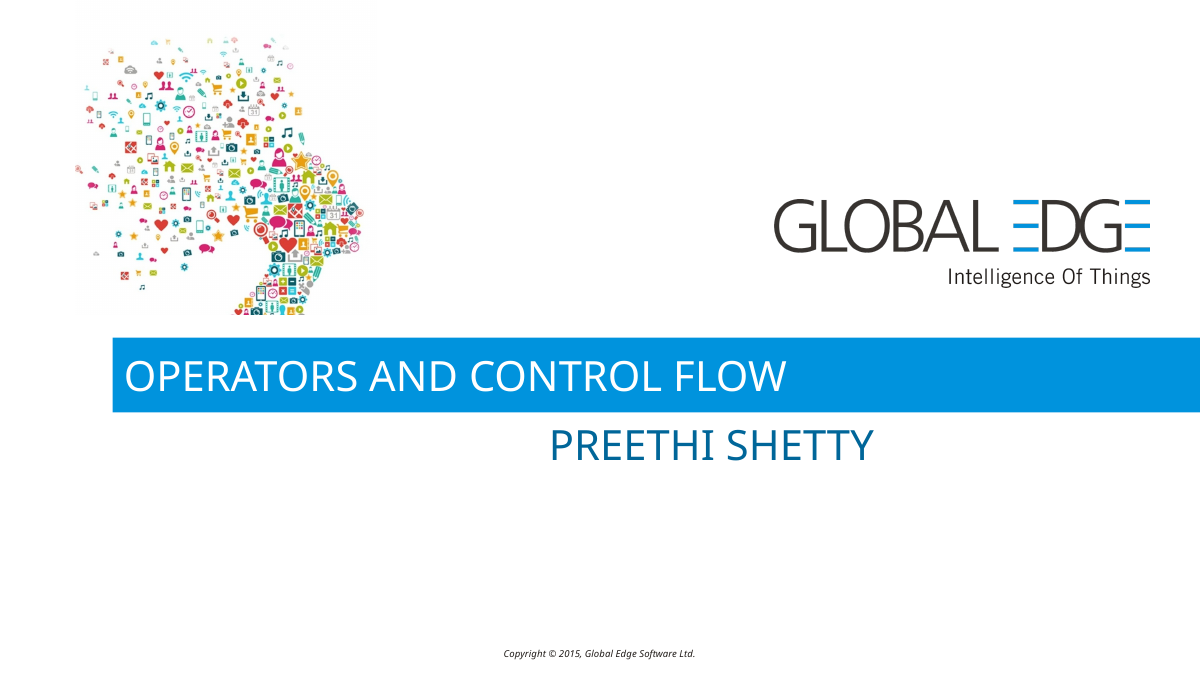

# OPERATORS AND CONTROL FLOW
PREETHI SHETTY